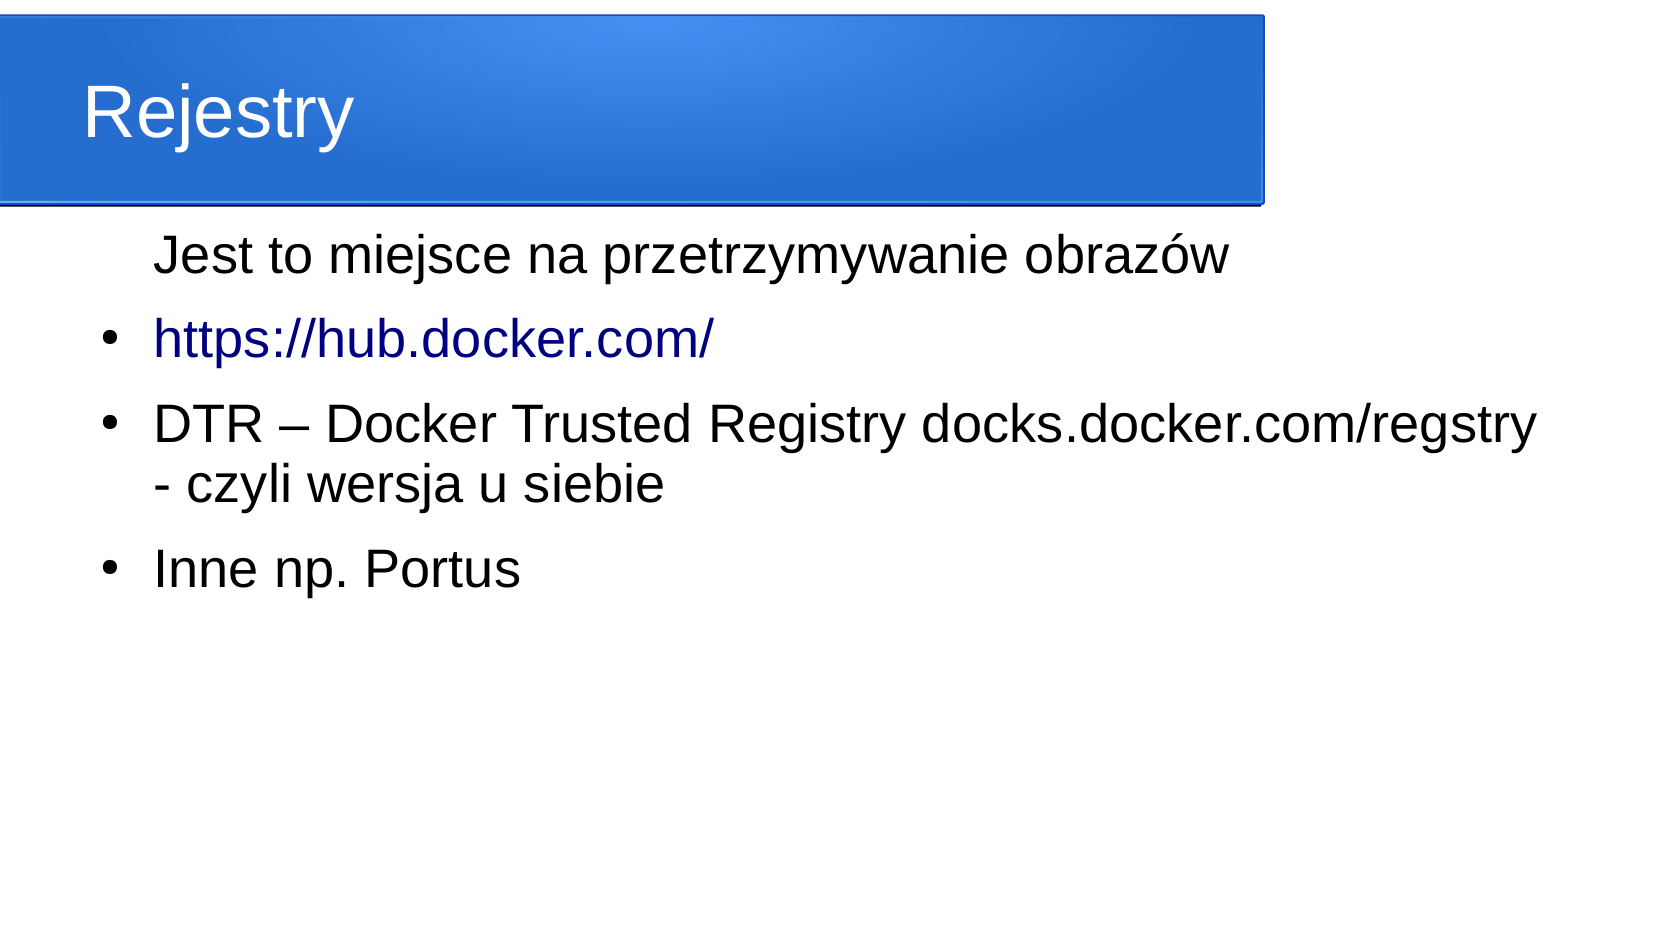

# Rejestry
Jest to miejsce na przetrzymywanie obrazów
https://hub.docker.com/
DTR – Docker Trusted Registry docks.docker.com/regstry - czyli wersja u siebie
Inne np. Portus